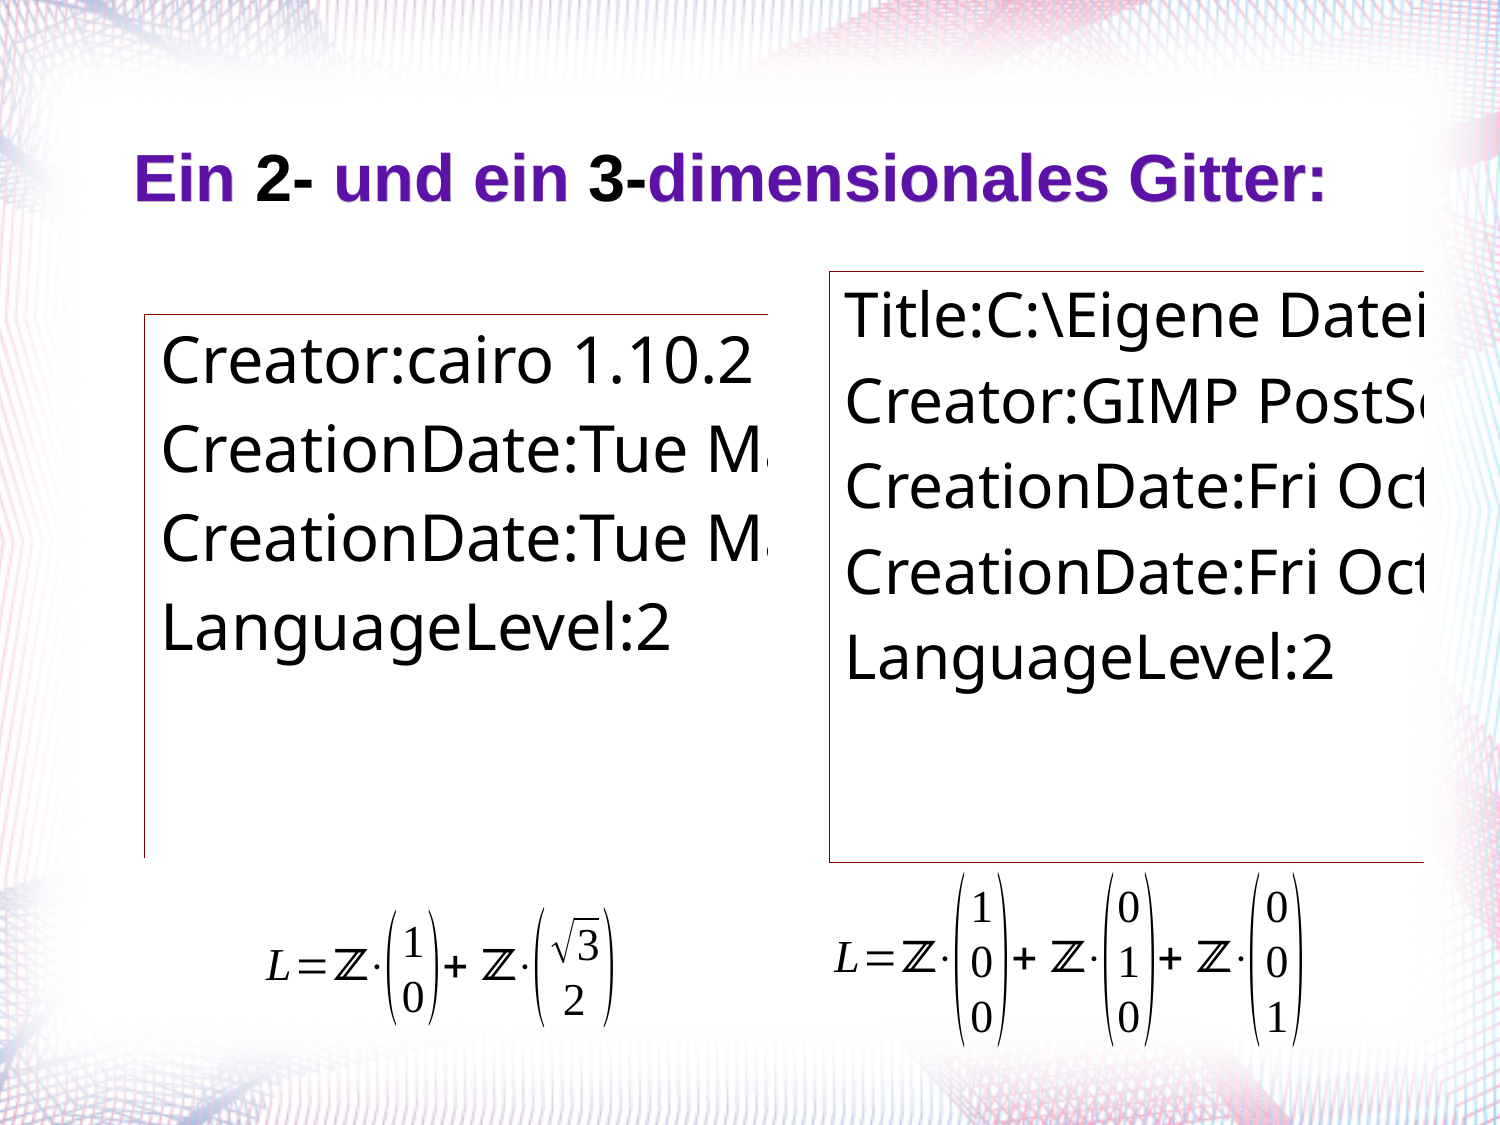

# Ein 2- und ein 3-dimensionales Gitter: